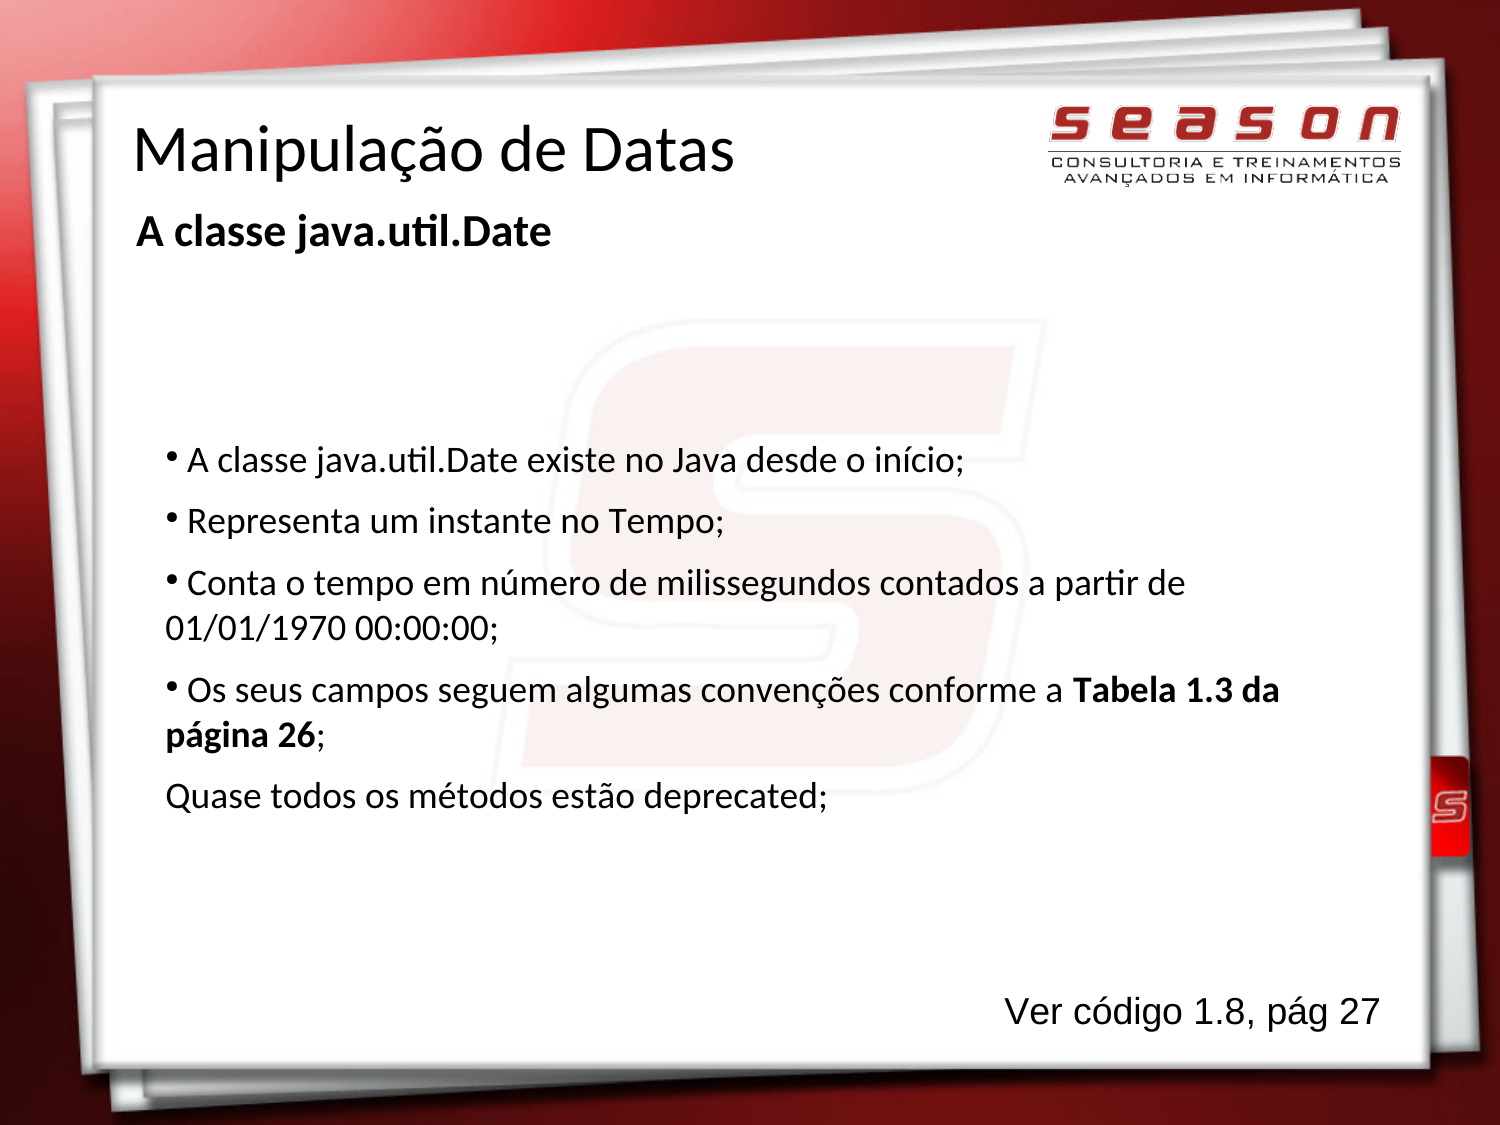

# Manipulação de Datas
A classe java.util.Date
 A classe java.util.Date existe no Java desde o início;
 Representa um instante no Tempo;
 Conta o tempo em número de milissegundos contados a partir de 01/01/1970 00:00:00;
 Os seus campos seguem algumas convenções conforme a Tabela 1.3 da página 26;
Quase todos os métodos estão deprecated;
Ver código 1.8, pág 27